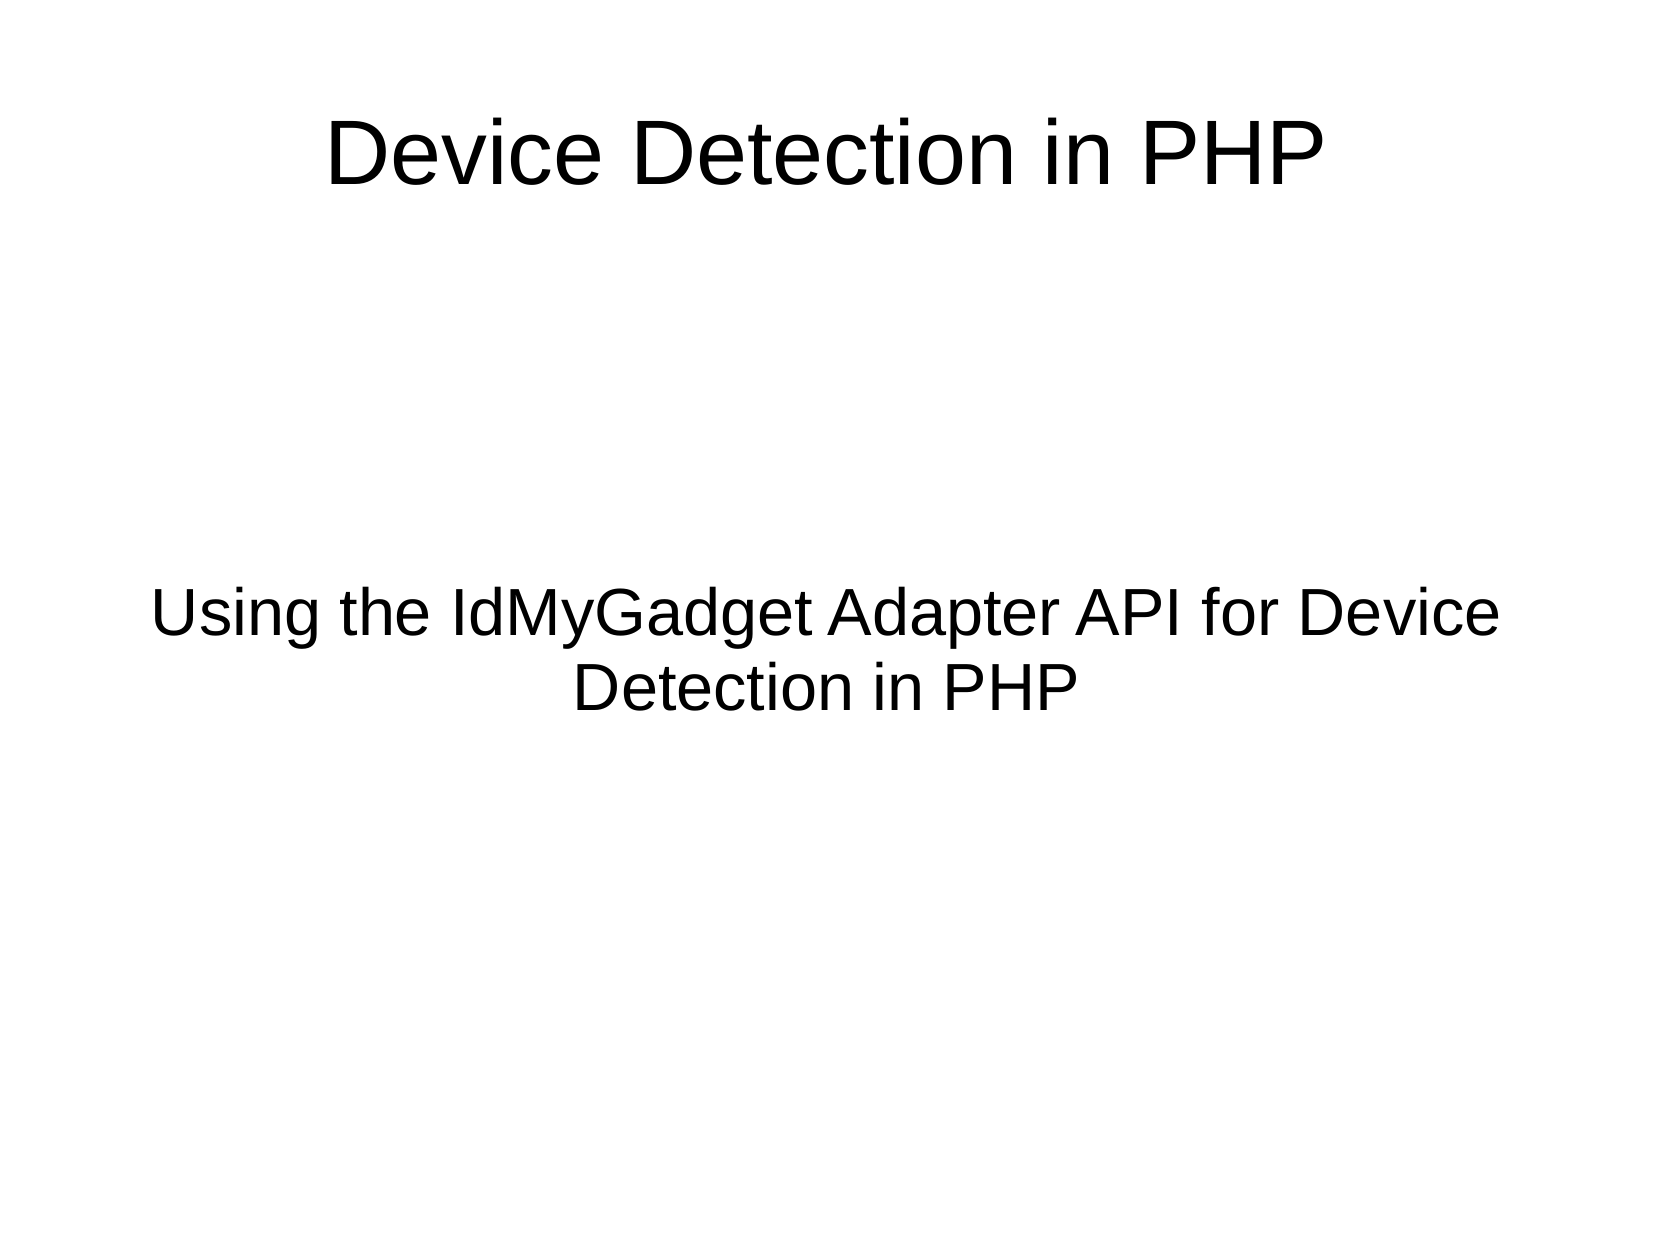

# Device Detection in PHP
Using the IdMyGadget Adapter API for Device Detection in PHP